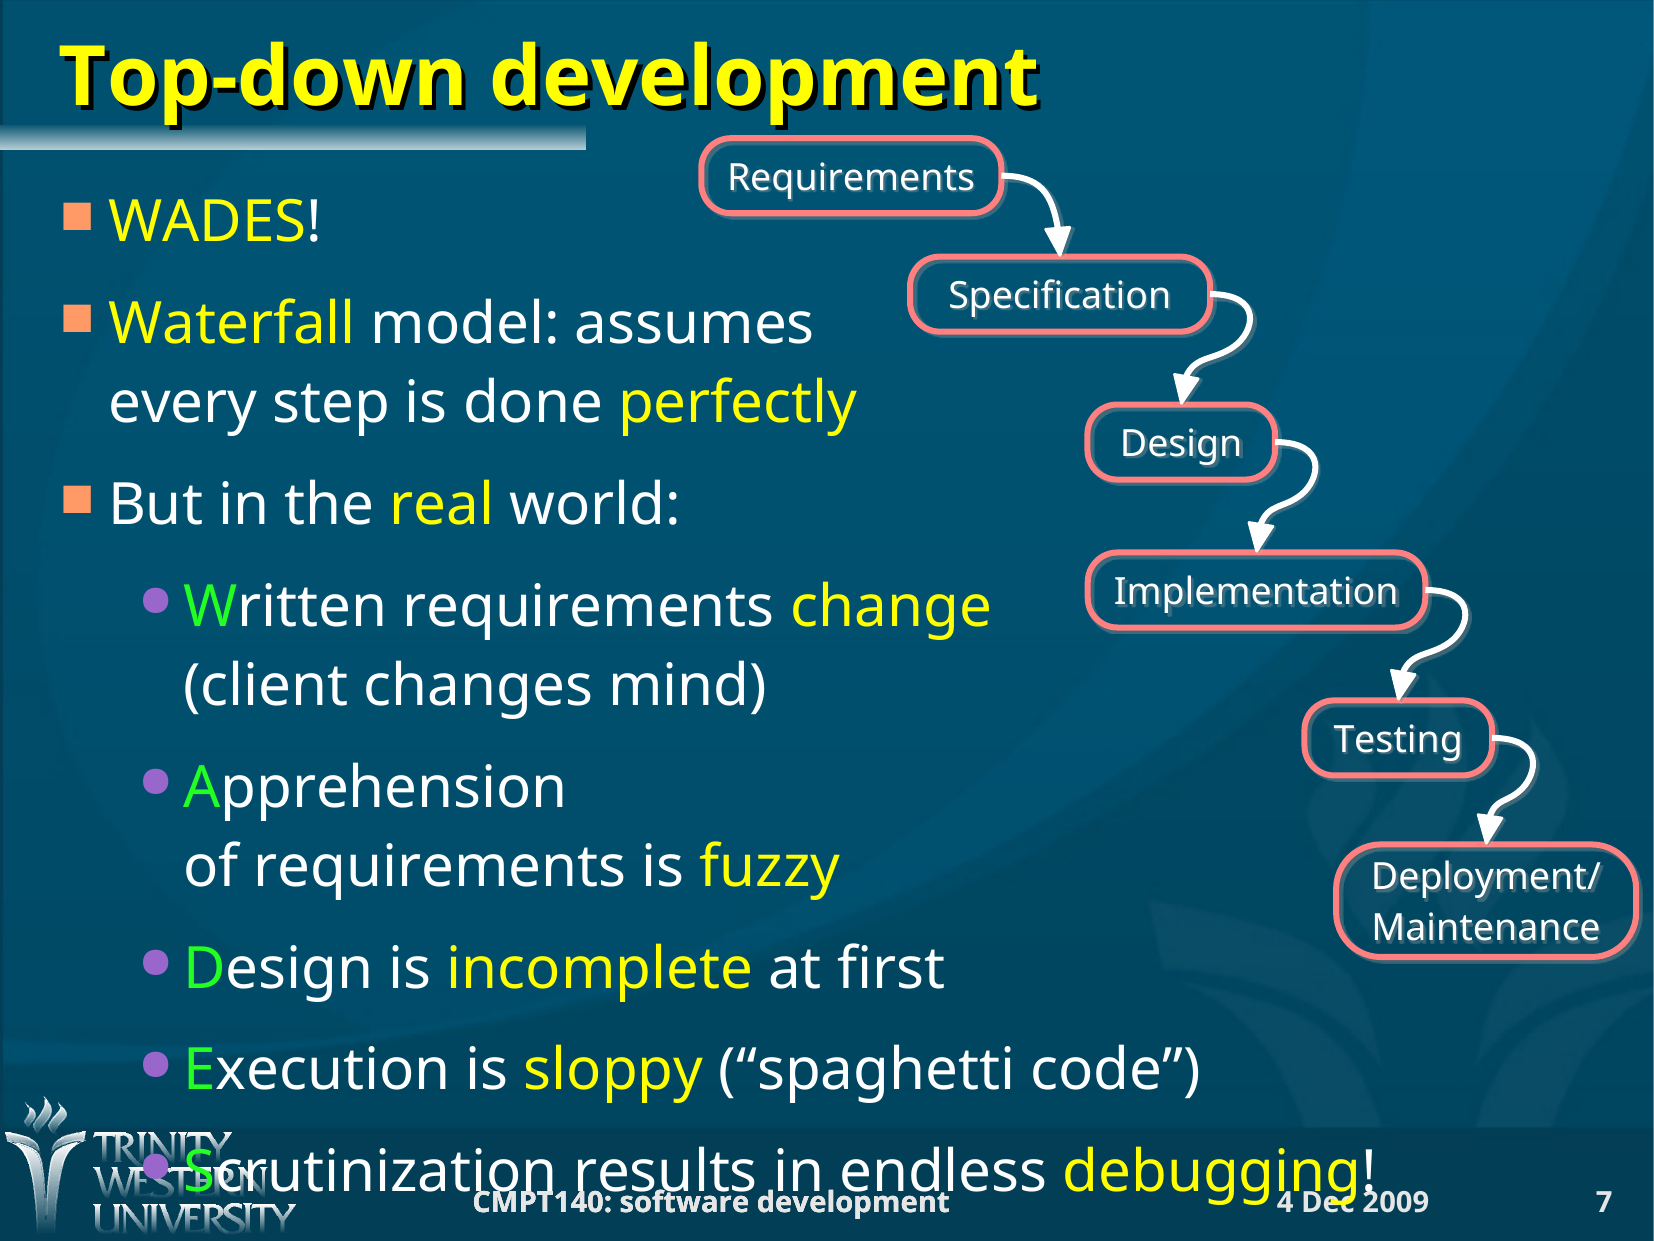

# Top-down development
Requirements
WADES!
Waterfall model: assumes
every step is done perfectly
But in the real world:
Written requirements change
(client changes mind)
Apprehension
of requirements is fuzzy
Design is incomplete at first
Execution is sloppy (“spaghetti code”)
Scrutinization results in endless debugging!
Specification
Design
Implementation
Testing
Deployment/
Maintenance
CMPT140: software development
4 Dec 2009
7